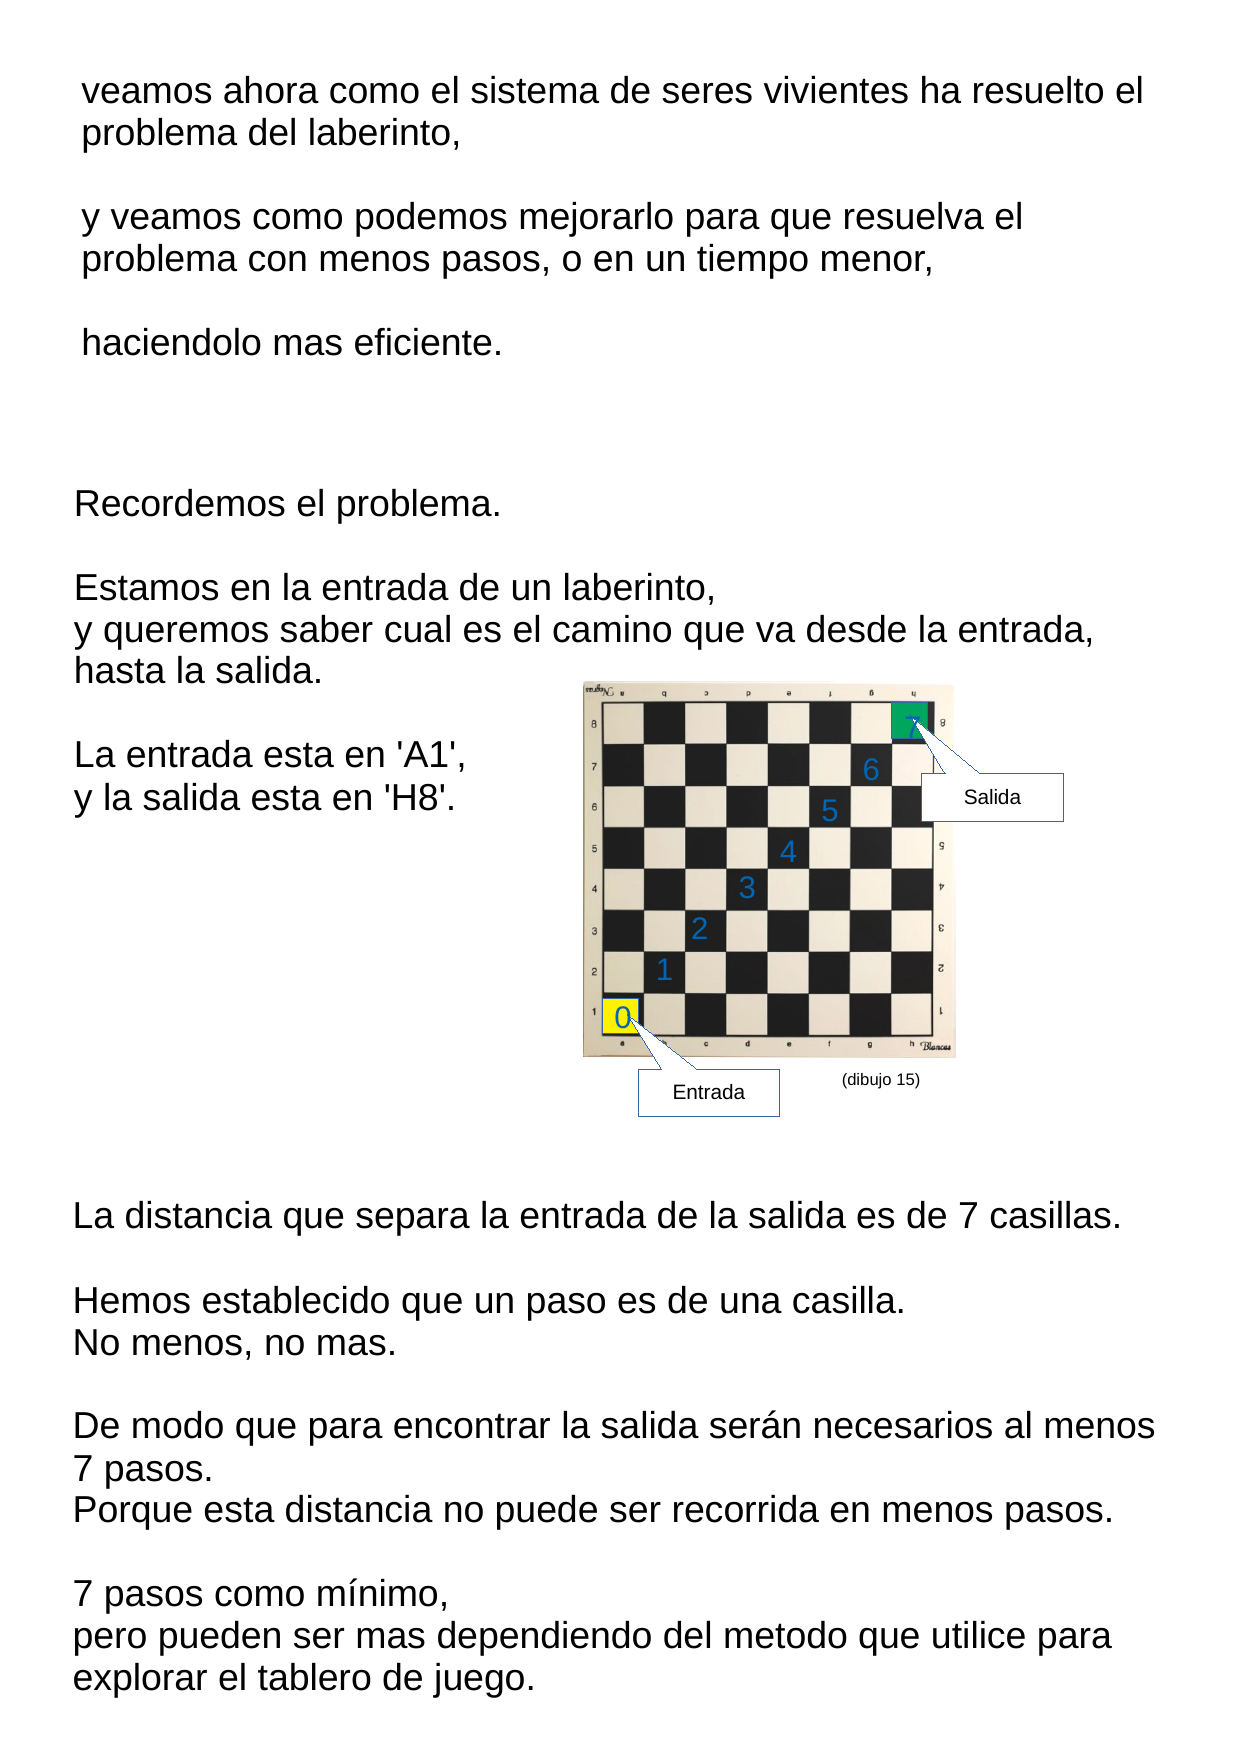

veamos ahora como el sistema de seres vivientes ha resuelto el problema del laberinto,
y veamos como podemos mejorarlo para que resuelva el problema con menos pasos, o en un tiempo menor,
haciendolo mas eficiente.
Recordemos el problema.
Estamos en la entrada de un laberinto,
y queremos saber cual es el camino que va desde la entrada, hasta la salida.
La entrada esta en 'A1',
y la salida esta en 'H8'.
7
6
Salida
5
4
3
2
1
0
(dibujo 15)
Entrada
La distancia que separa la entrada de la salida es de 7 casillas.
Hemos establecido que un paso es de una casilla.
No menos, no mas.
De modo que para encontrar la salida serán necesarios al menos 7 pasos.
Porque esta distancia no puede ser recorrida en menos pasos.
7 pasos como mínimo,
pero pueden ser mas dependiendo del metodo que utilice para explorar el tablero de juego.